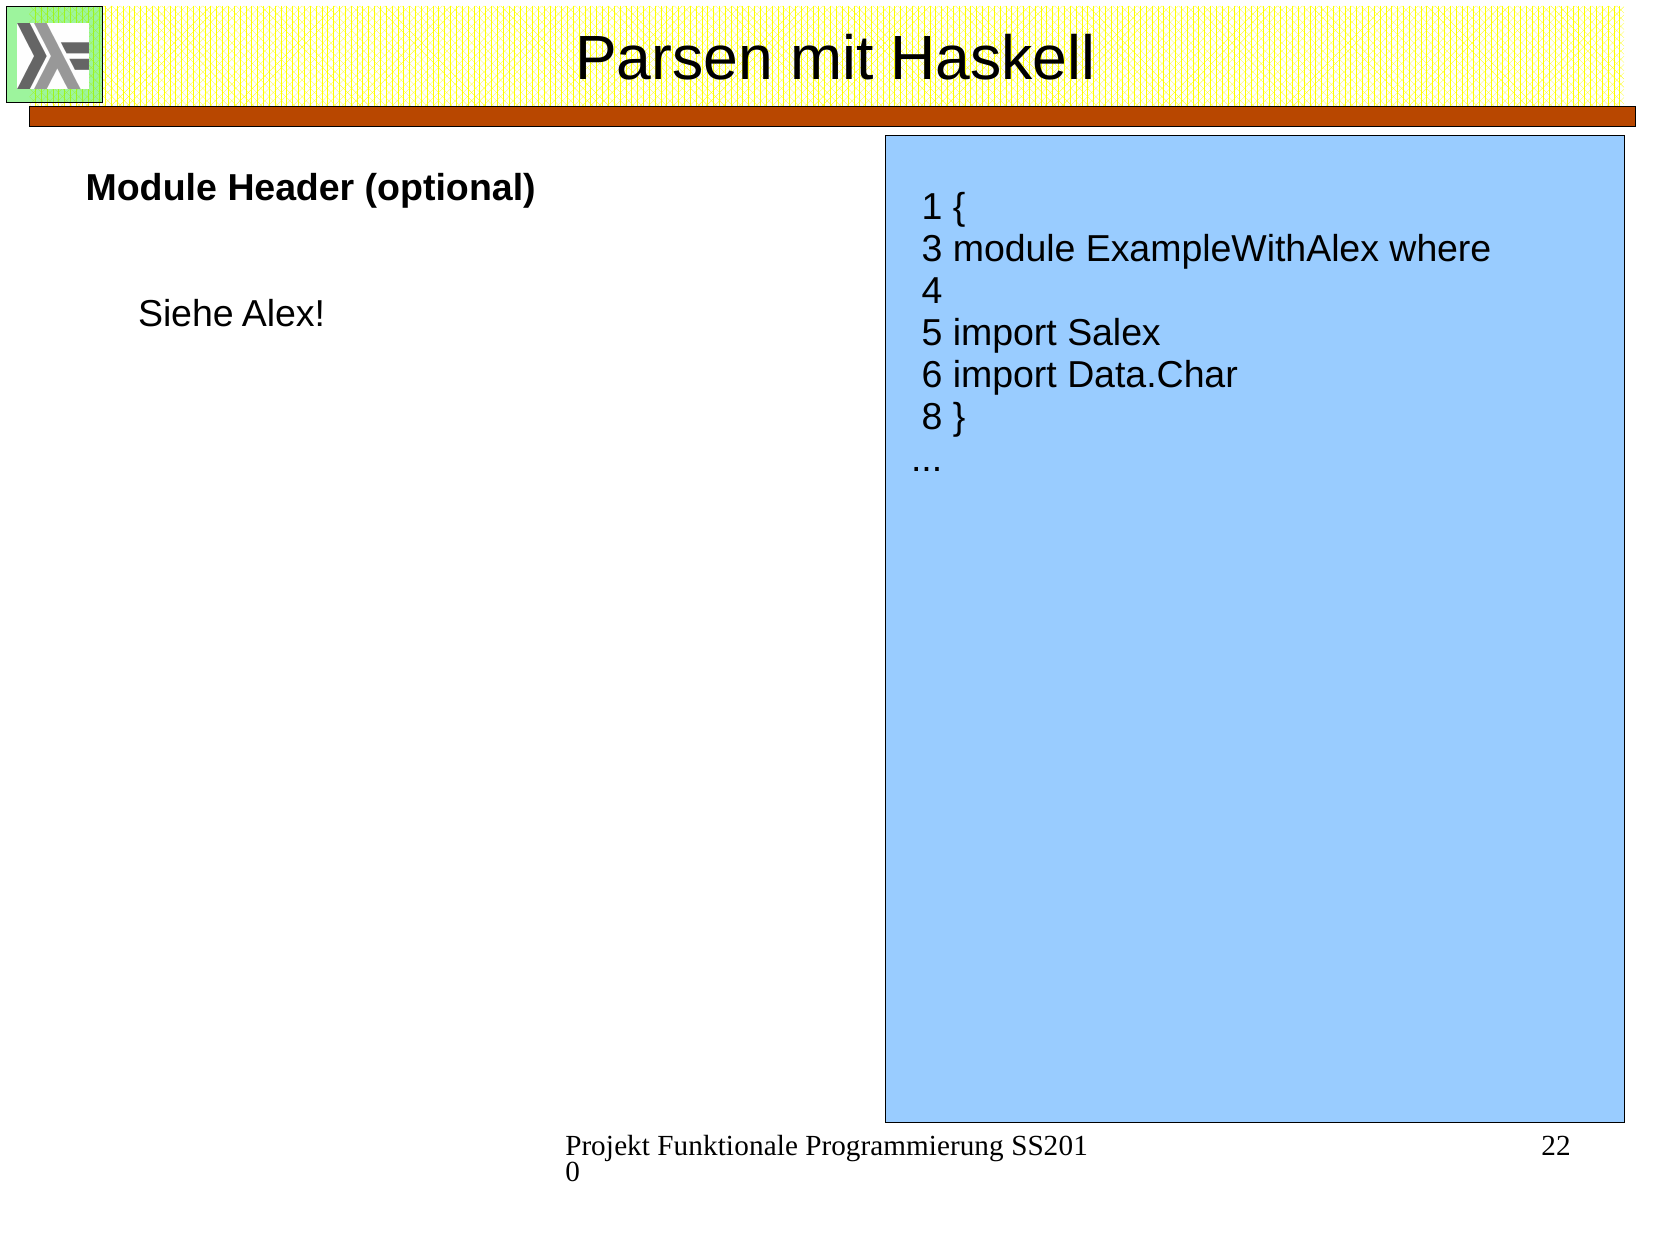

# Parsen mit Haskell
 1 {
 3 module ExampleWithAlex where
 4
 5 import Salex
 6 import Data.Char
 8 }
 ...
Module Header (optional)
 Siehe Alex!
Projekt Funktionale Programmierung SS2010
22